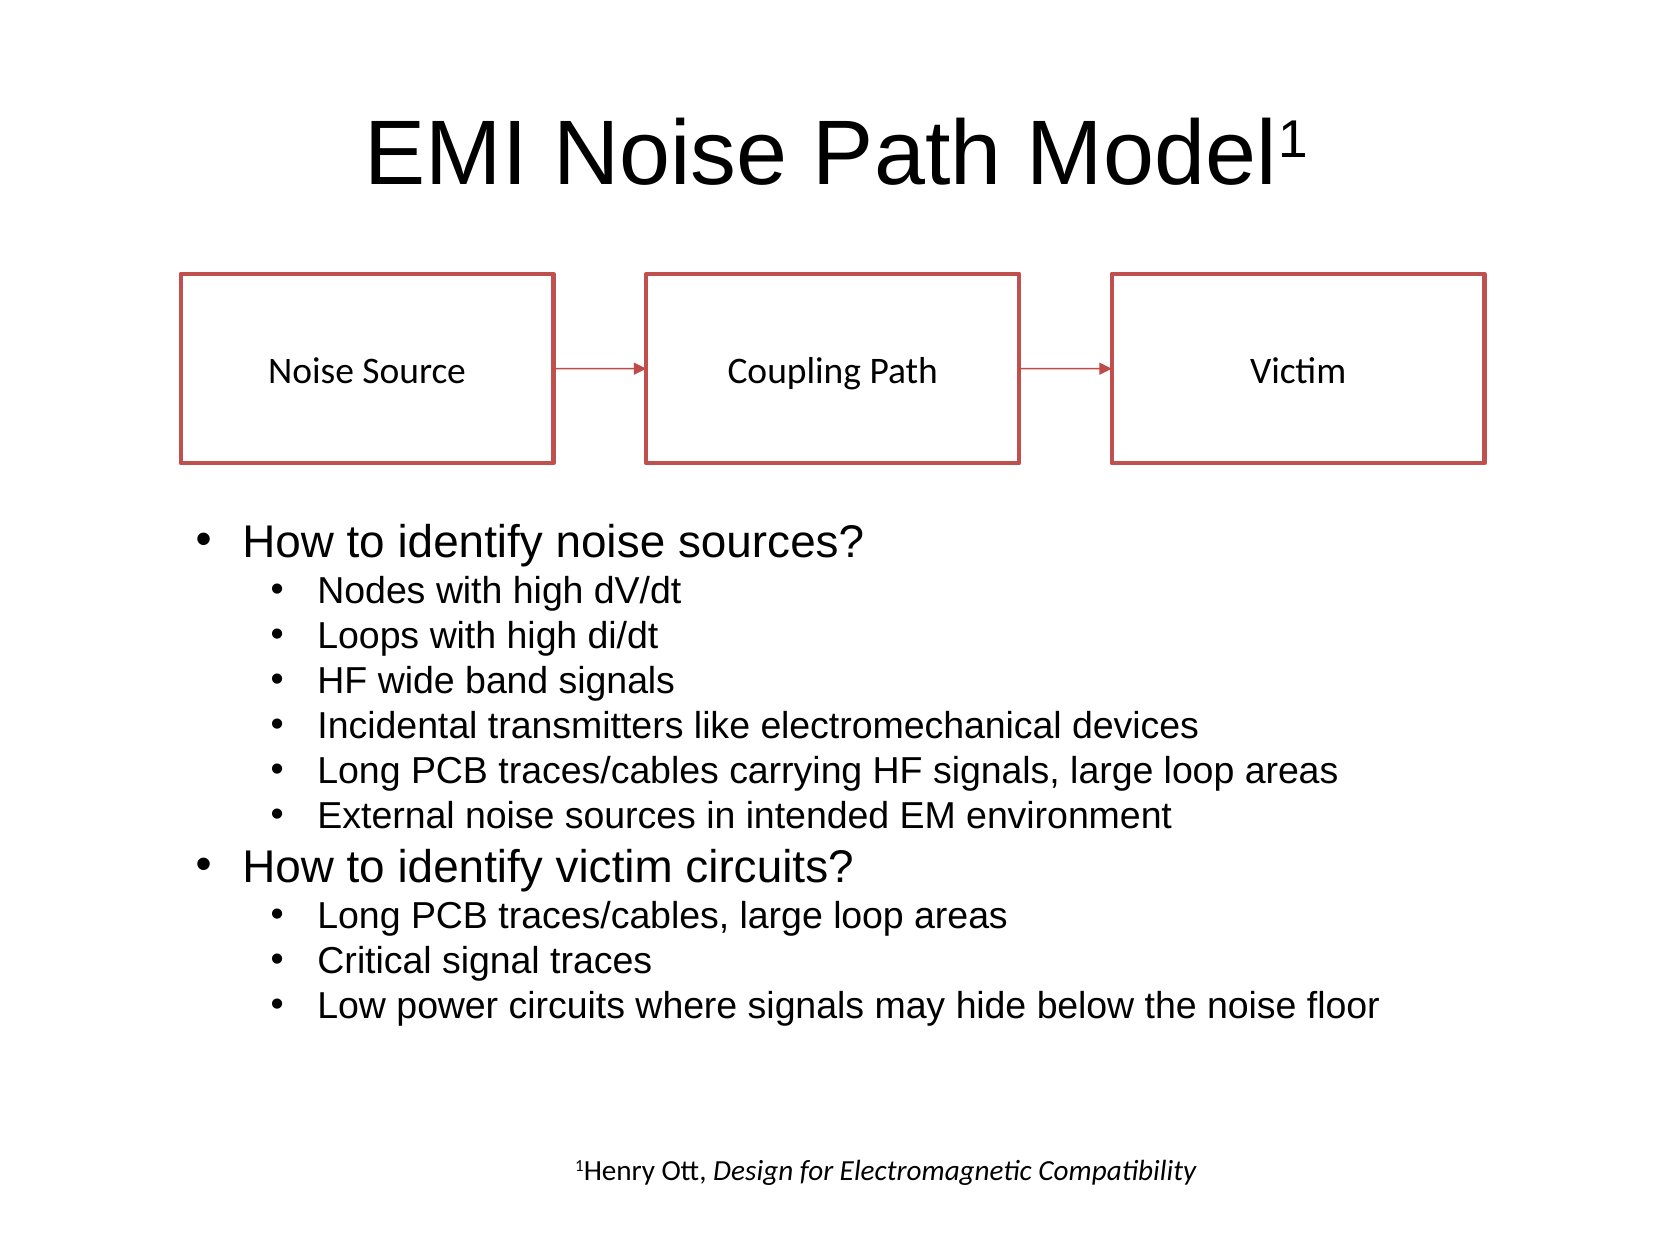

# EMI Noise Path Model1
Noise Source
Coupling Path
Victim
How to identify noise sources?
Nodes with high dV/dt
Loops with high di/dt
HF wide band signals
Incidental transmitters like electromechanical devices
Long PCB traces/cables carrying HF signals, large loop areas
External noise sources in intended EM environment
How to identify victim circuits?
Long PCB traces/cables, large loop areas
Critical signal traces
Low power circuits where signals may hide below the noise floor
1Henry Ott, Design for Electromagnetic Compatibility